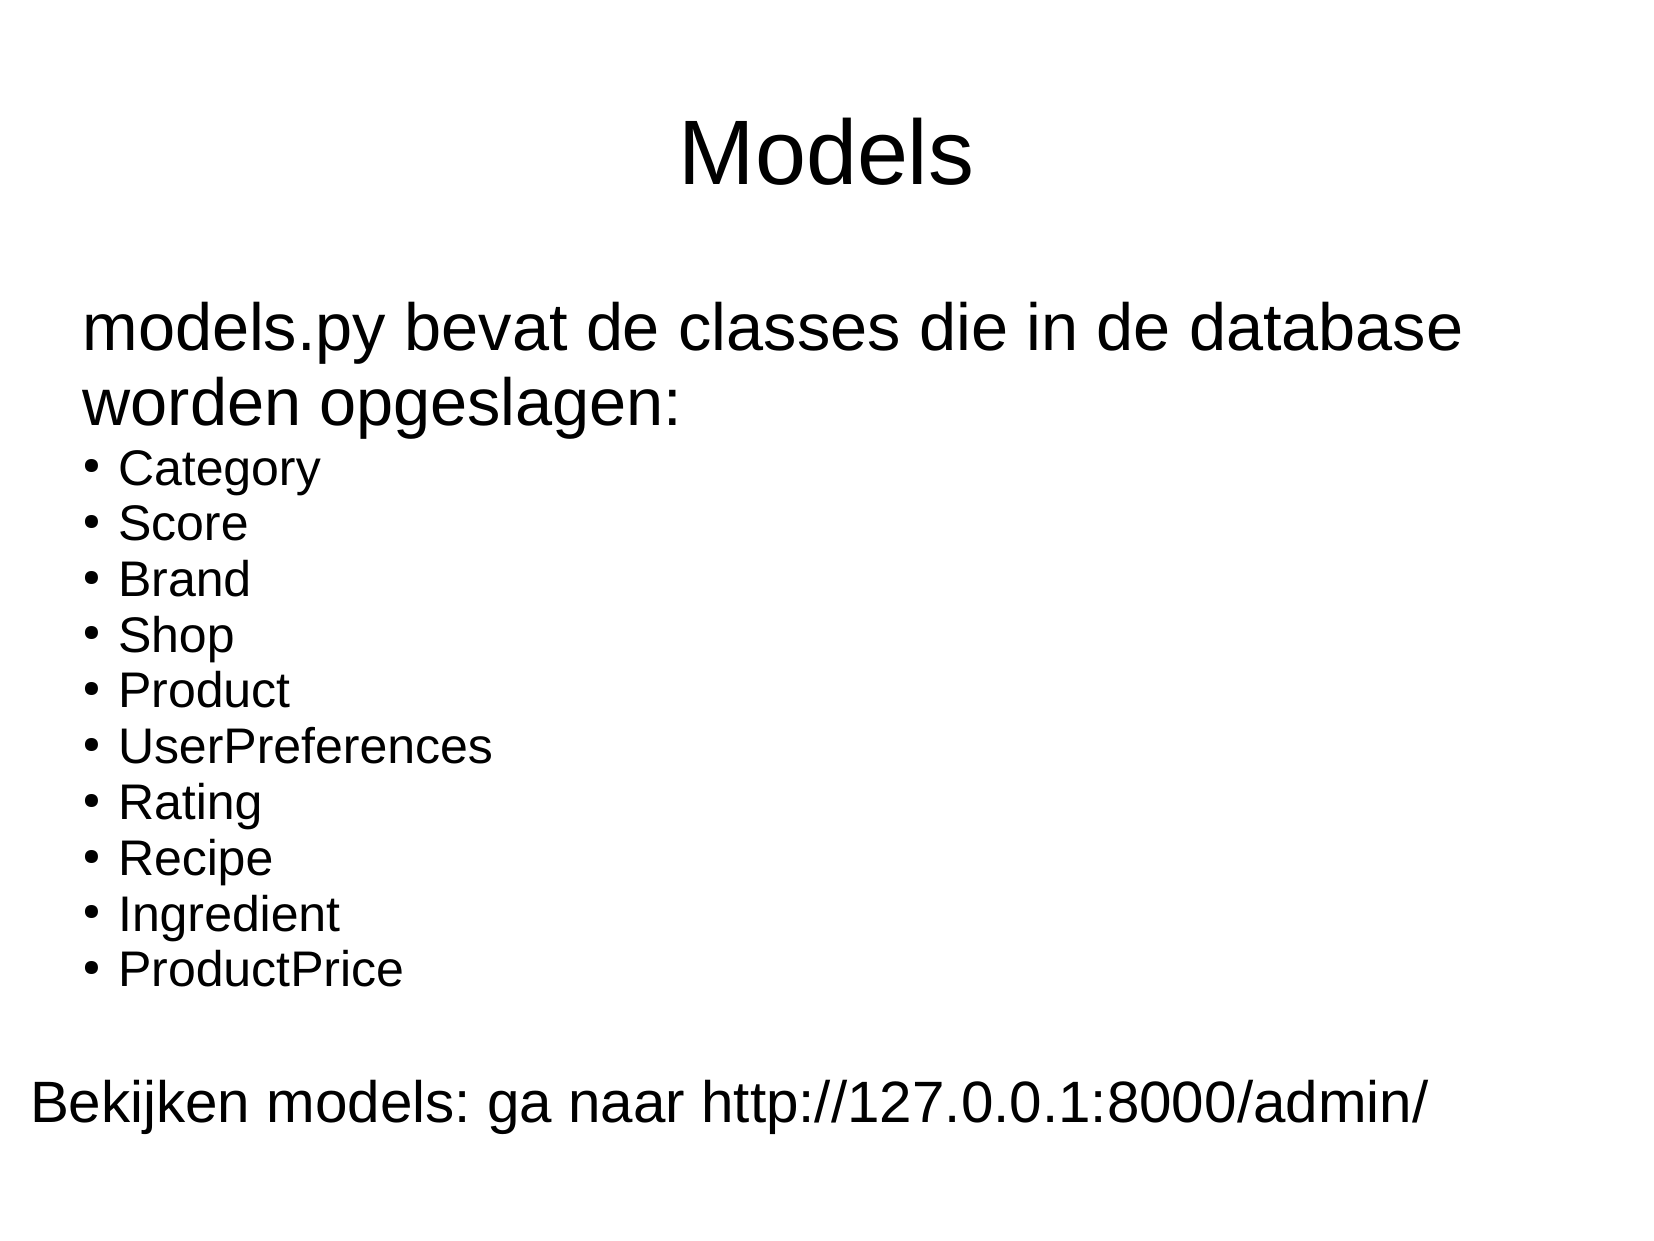

# Models
models.py bevat de classes die in de database worden opgeslagen:
Category
Score
Brand
Shop
Product
UserPreferences
Rating
Recipe
Ingredient
ProductPrice
Bekijken models: ga naar http://127.0.0.1:8000/admin/